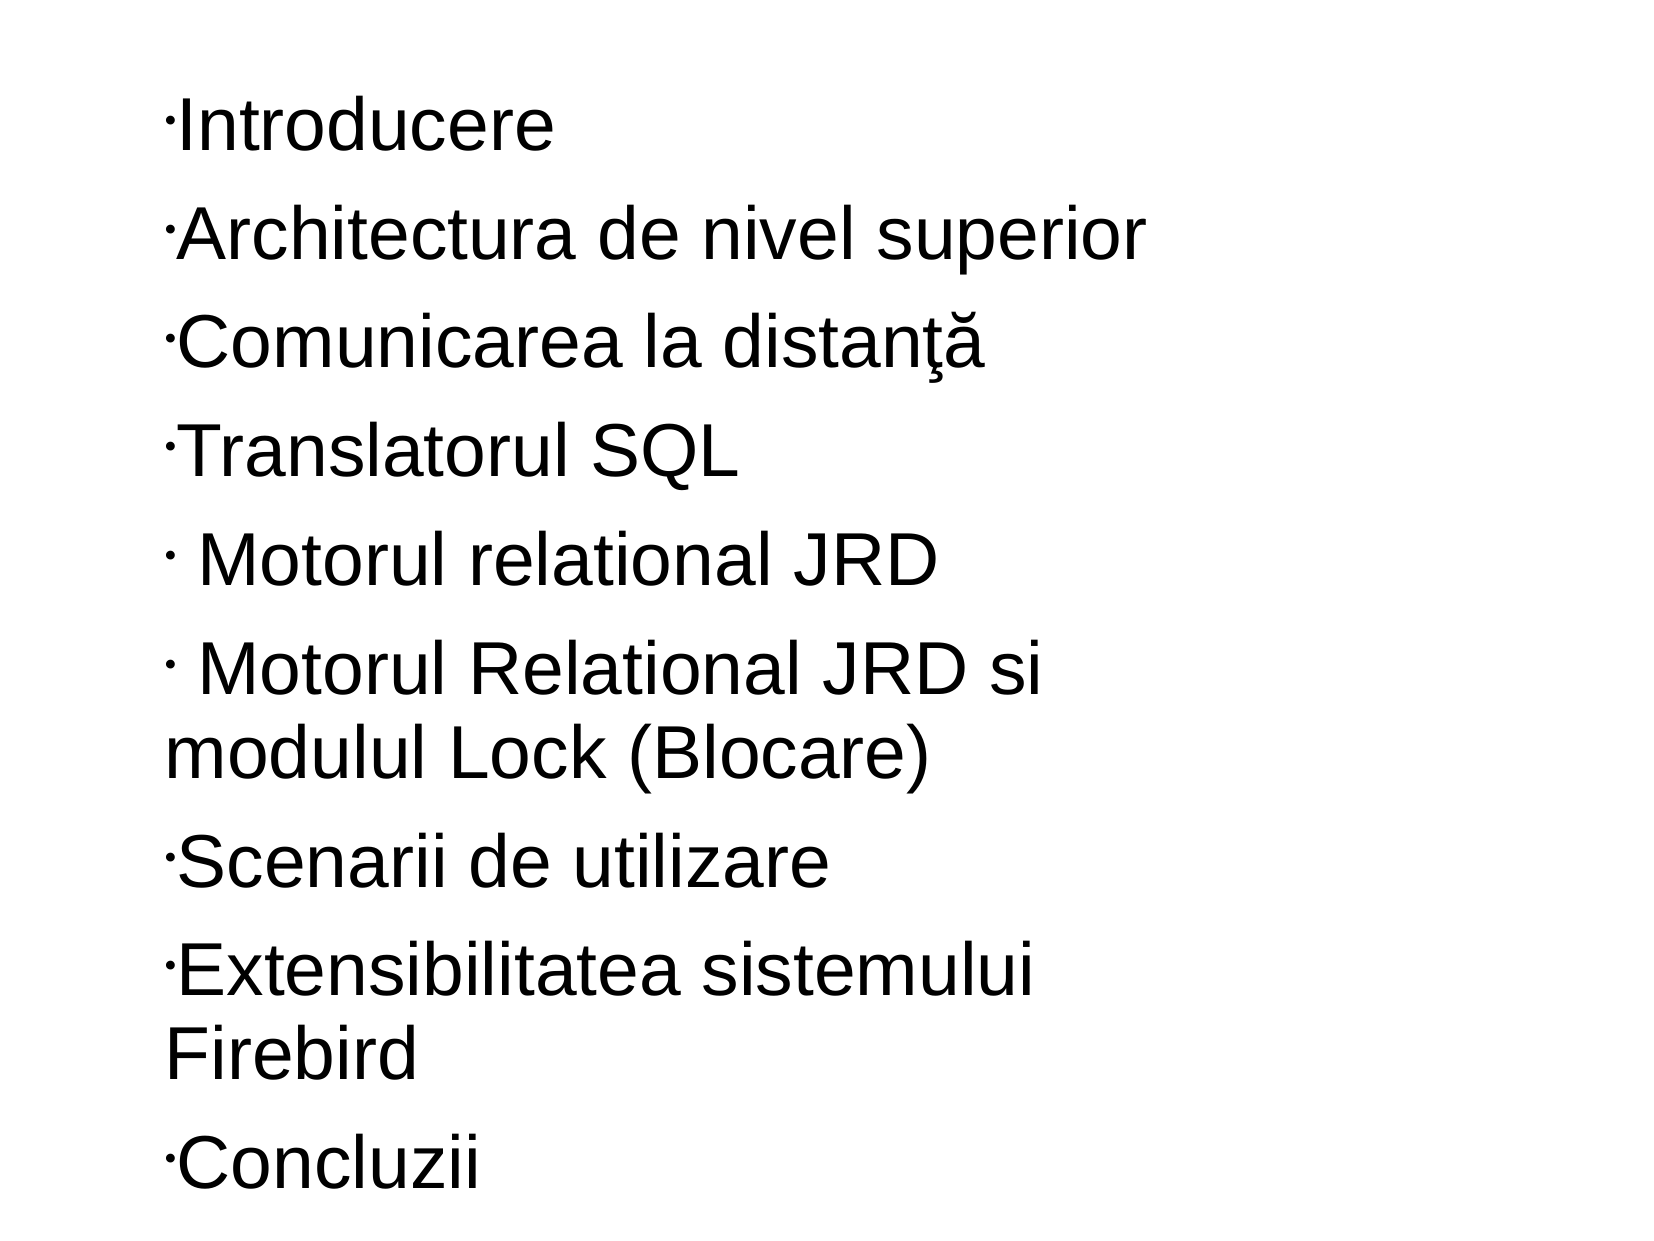

Introducere
Architectura de nivel superior
Comunicarea la distanţă
Translatorul SQL
 Motorul relational JRD
 Motorul Relational JRD si modulul Lock (Blocare)
Scenarii de utilizare
Extensibilitatea sistemului Firebird
Concluzii